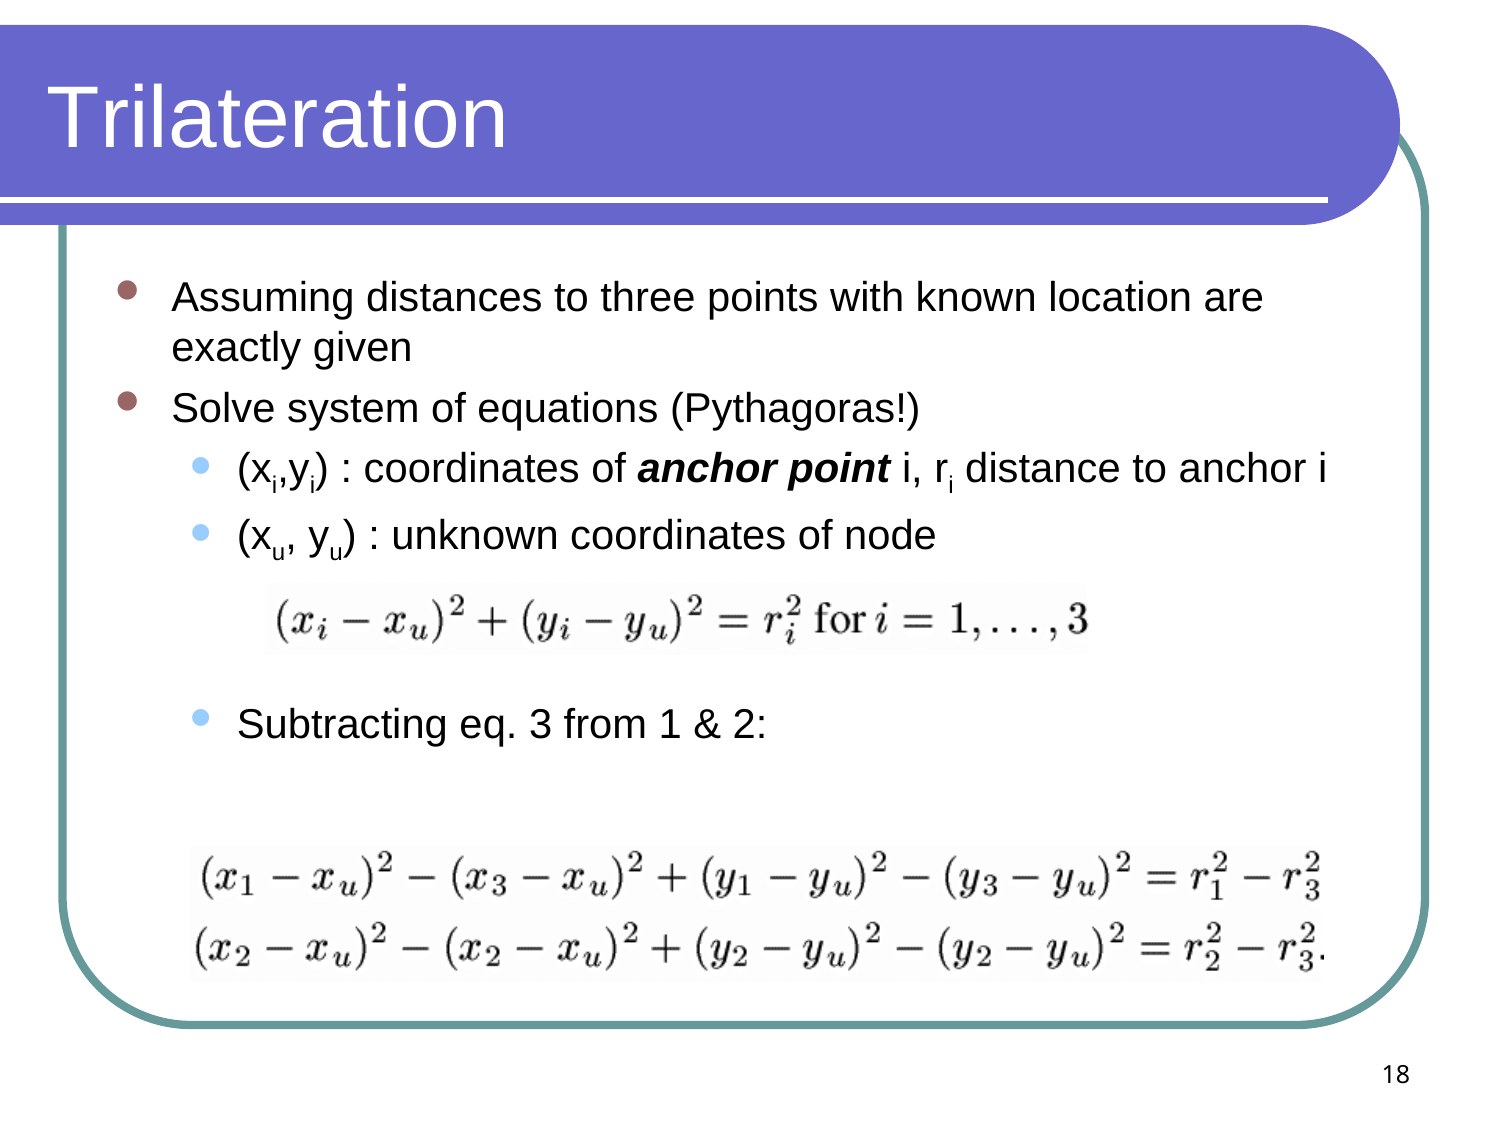

# Trilateration
Assuming distances to three points with known location are exactly given
Solve system of equations (Pythagoras!)
(xi,yi) : coordinates of anchor point i, ri distance to anchor i
(xu, yu) : unknown coordinates of node
Subtracting eq. 3 from 1 & 2: